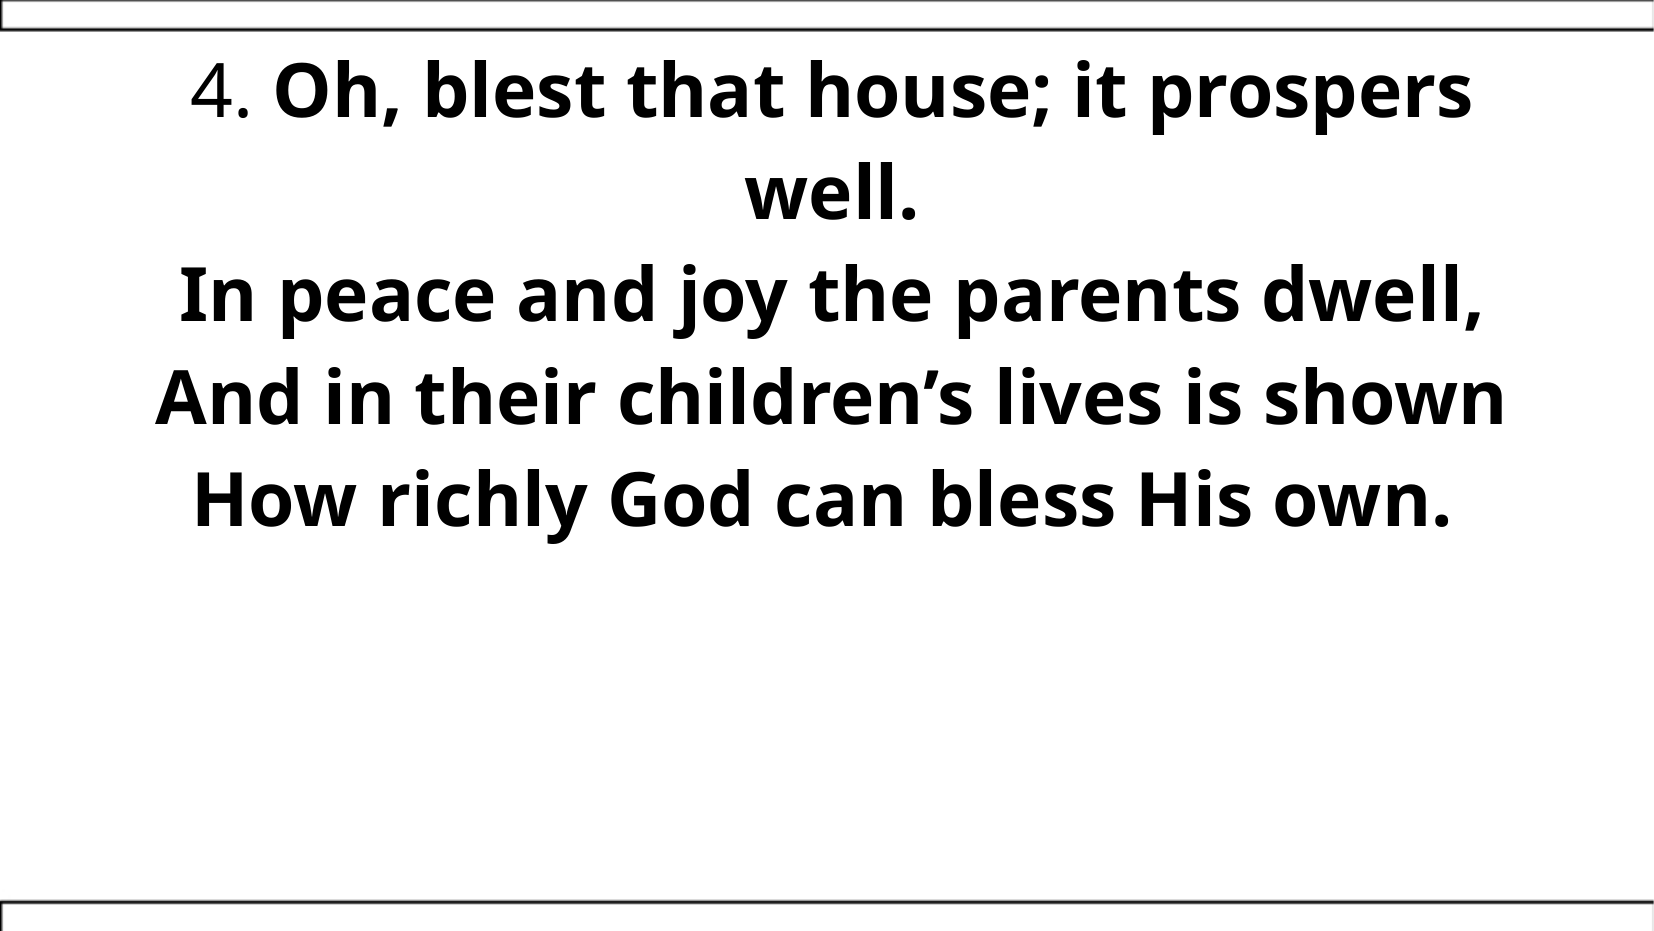

4. Oh, blest that house; it prospers well.
In peace and joy the parents dwell,
And in their children’s lives is shown
How richly God can bless His own.